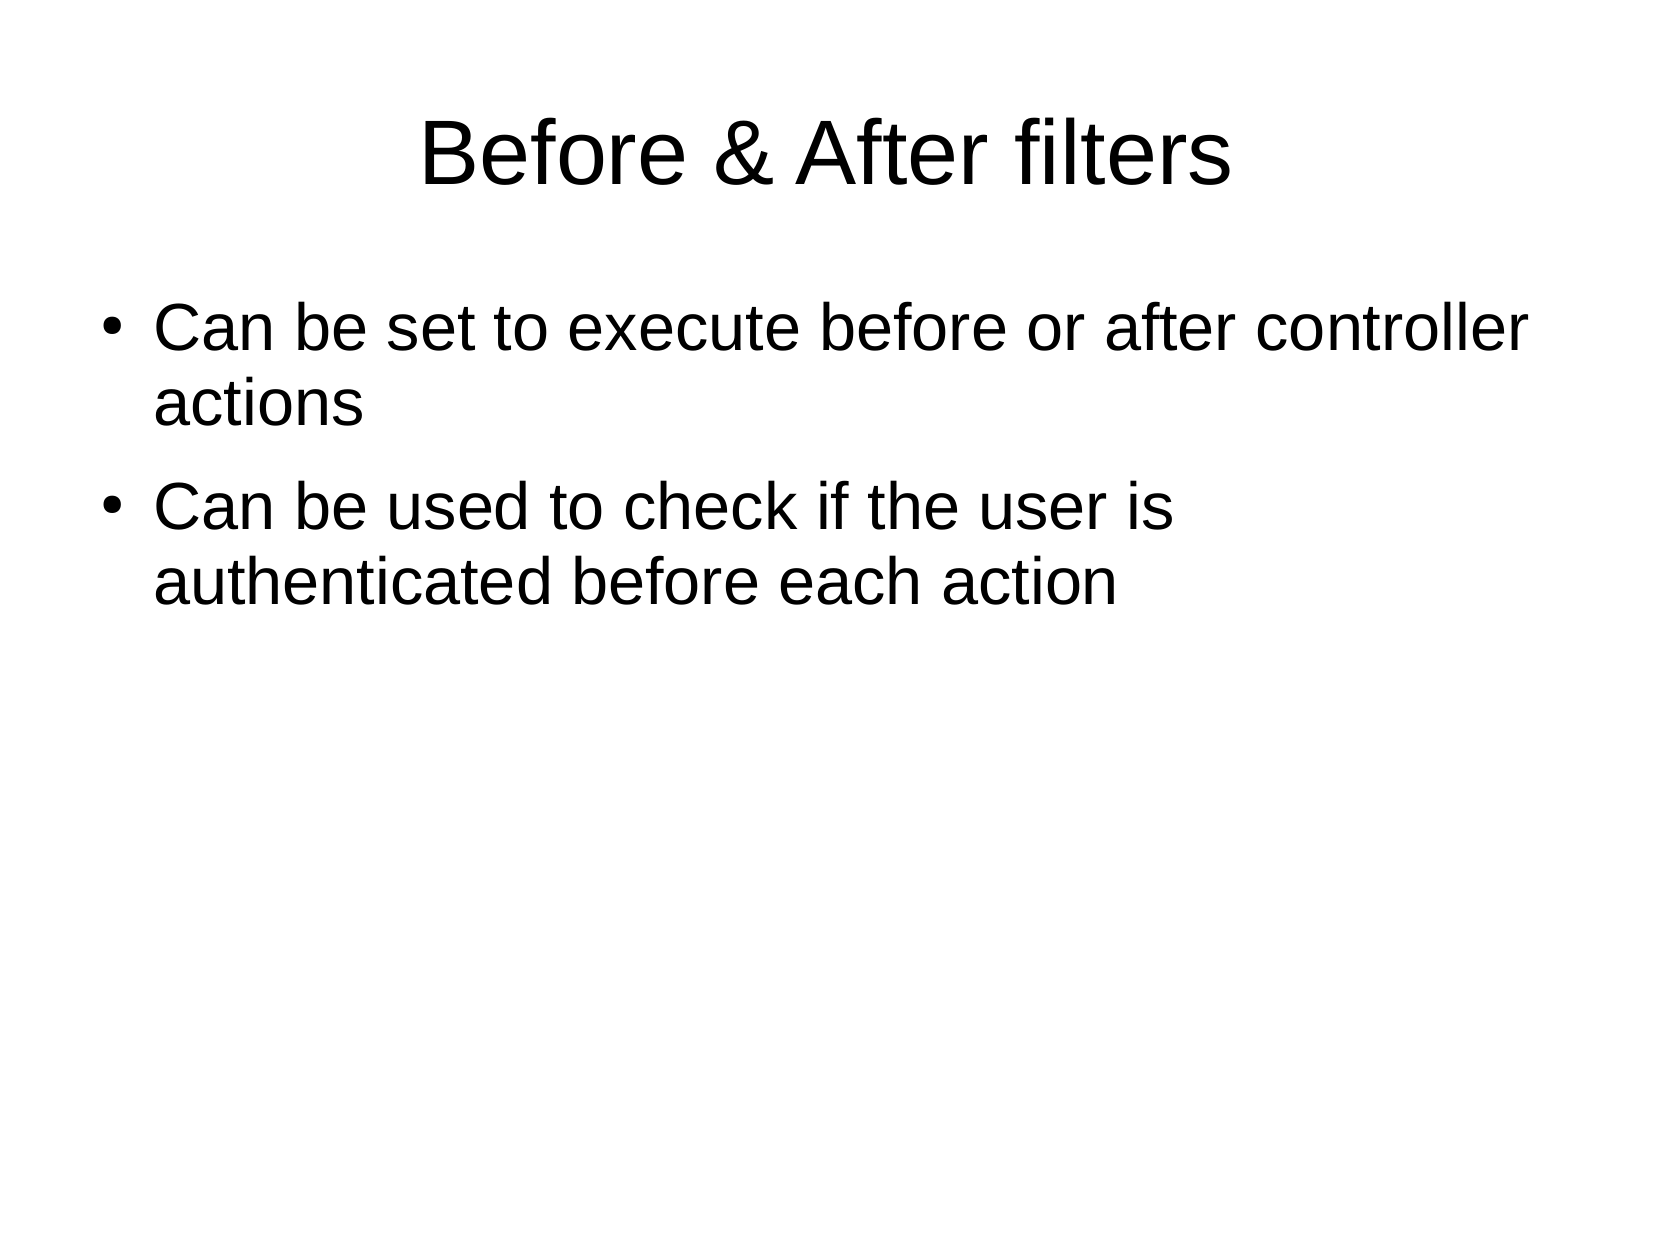

# Before & After filters
Can be set to execute before or after controller actions
Can be used to check if the user is authenticated before each action